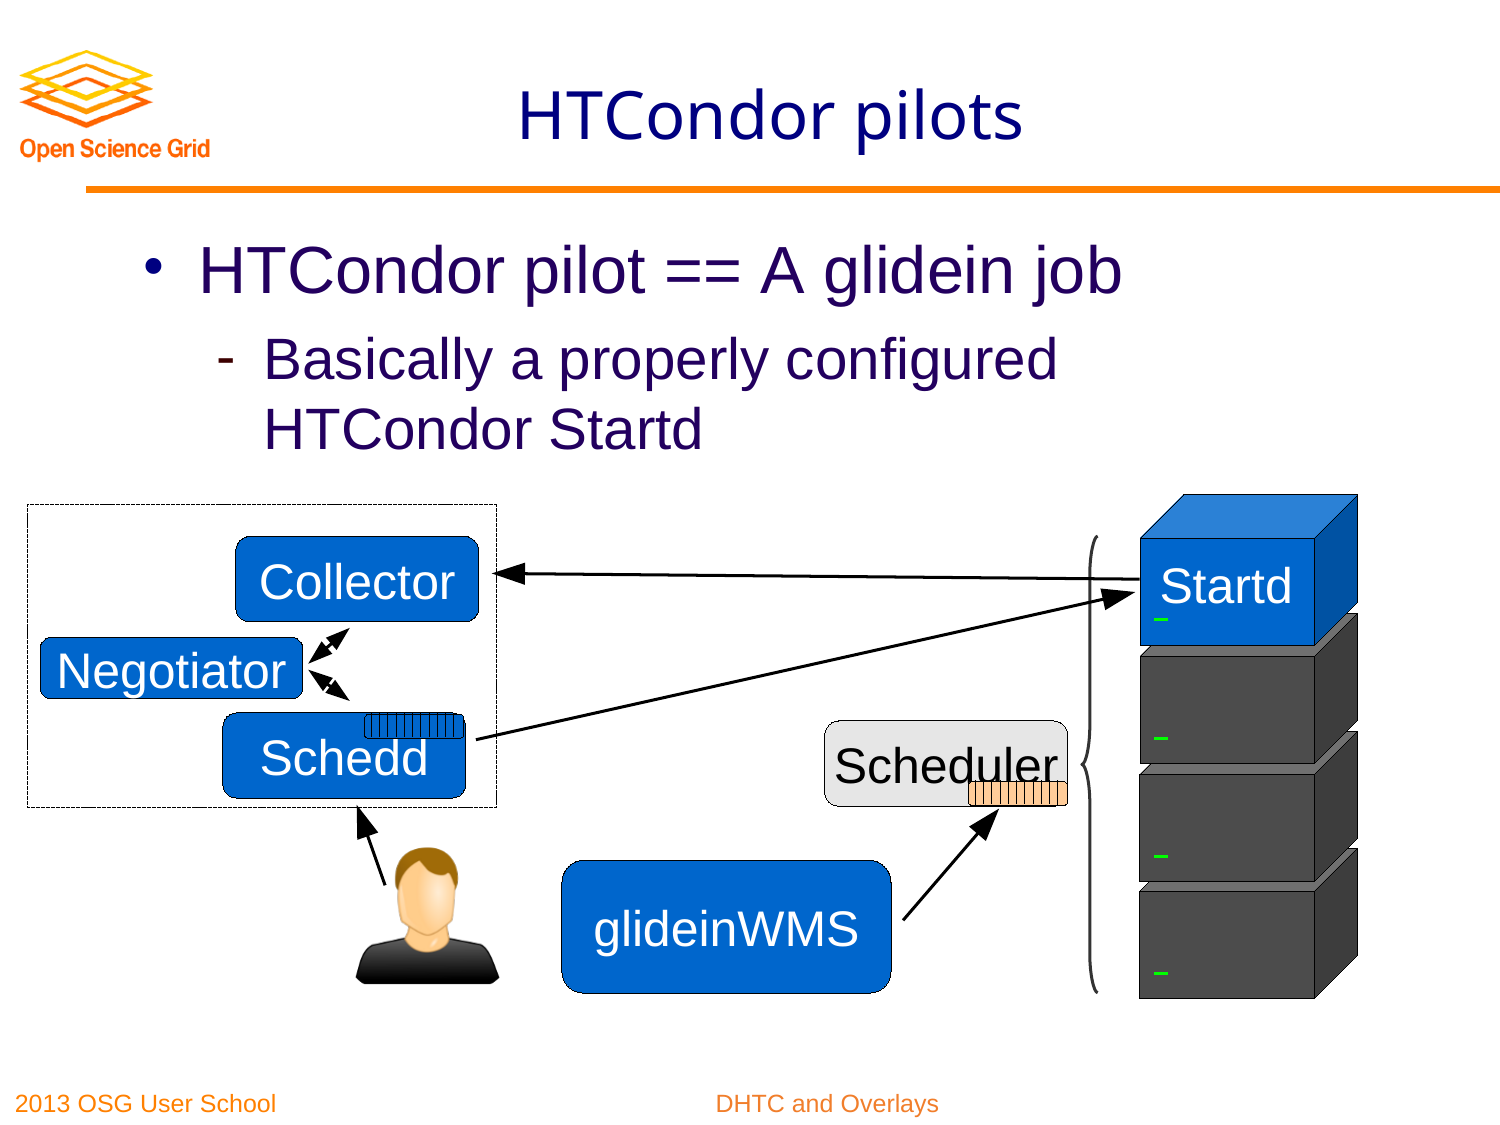

# HTCondor pilots
HTCondor pilot == A glidein job
Basically a properly configured
HTCondor Startd
Collector
Startd
Negotiator
Schedd
Scheduler
glideinWMS